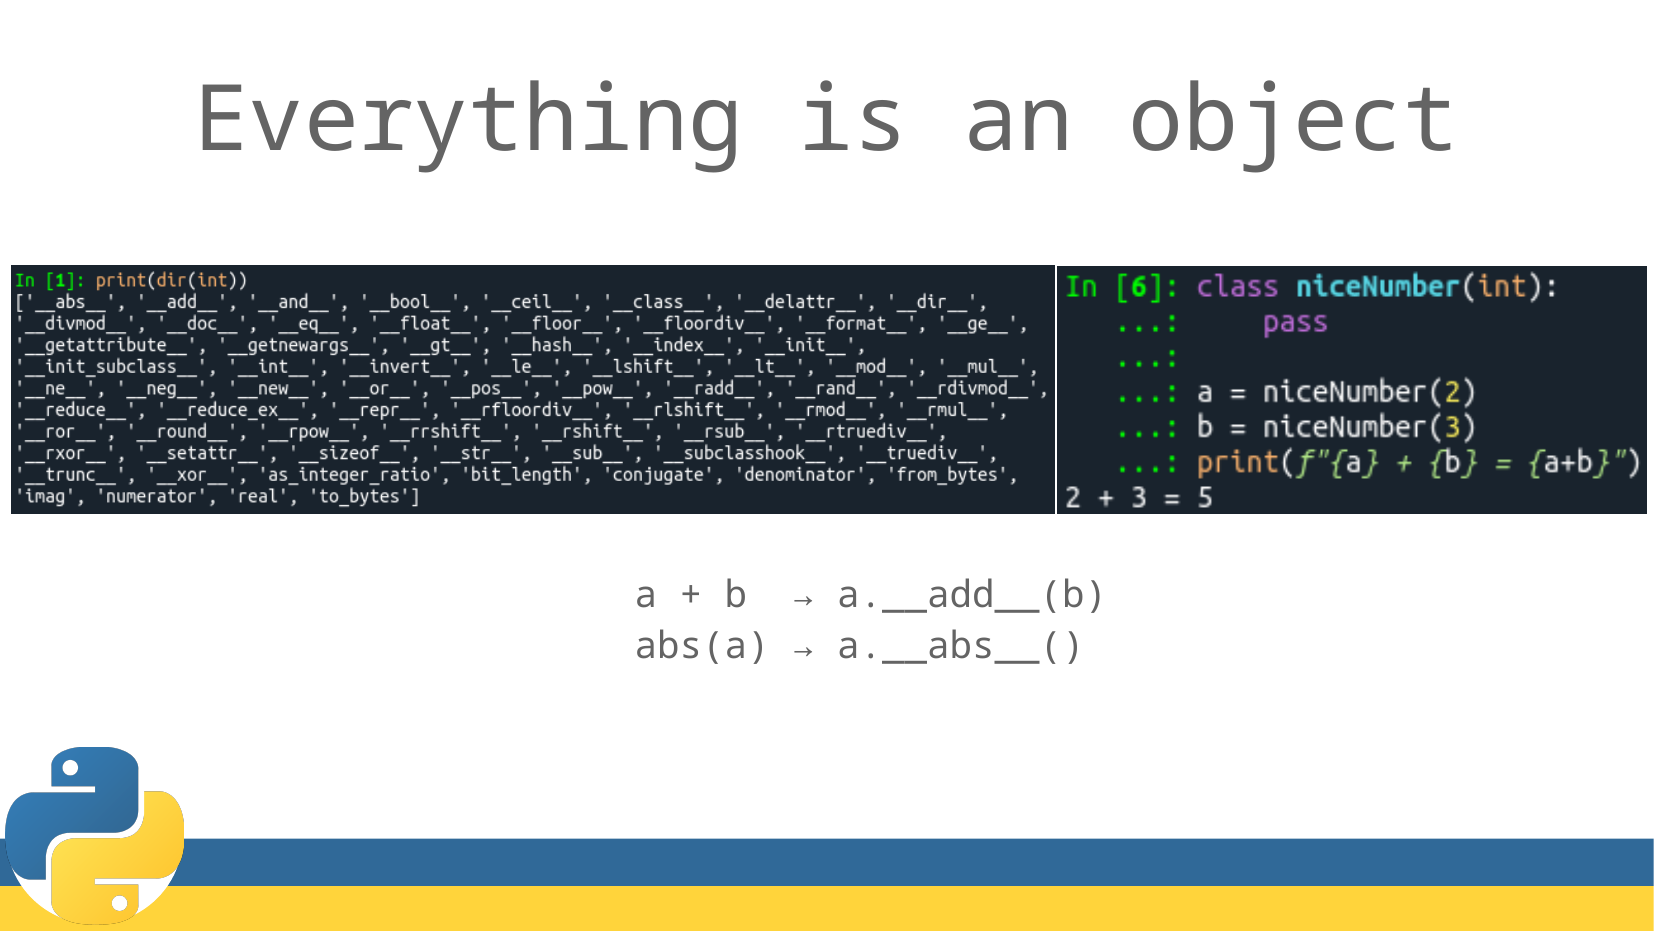

# Everything is an object
a + b → a.__add__(b)
abs(a) → a.__abs__()